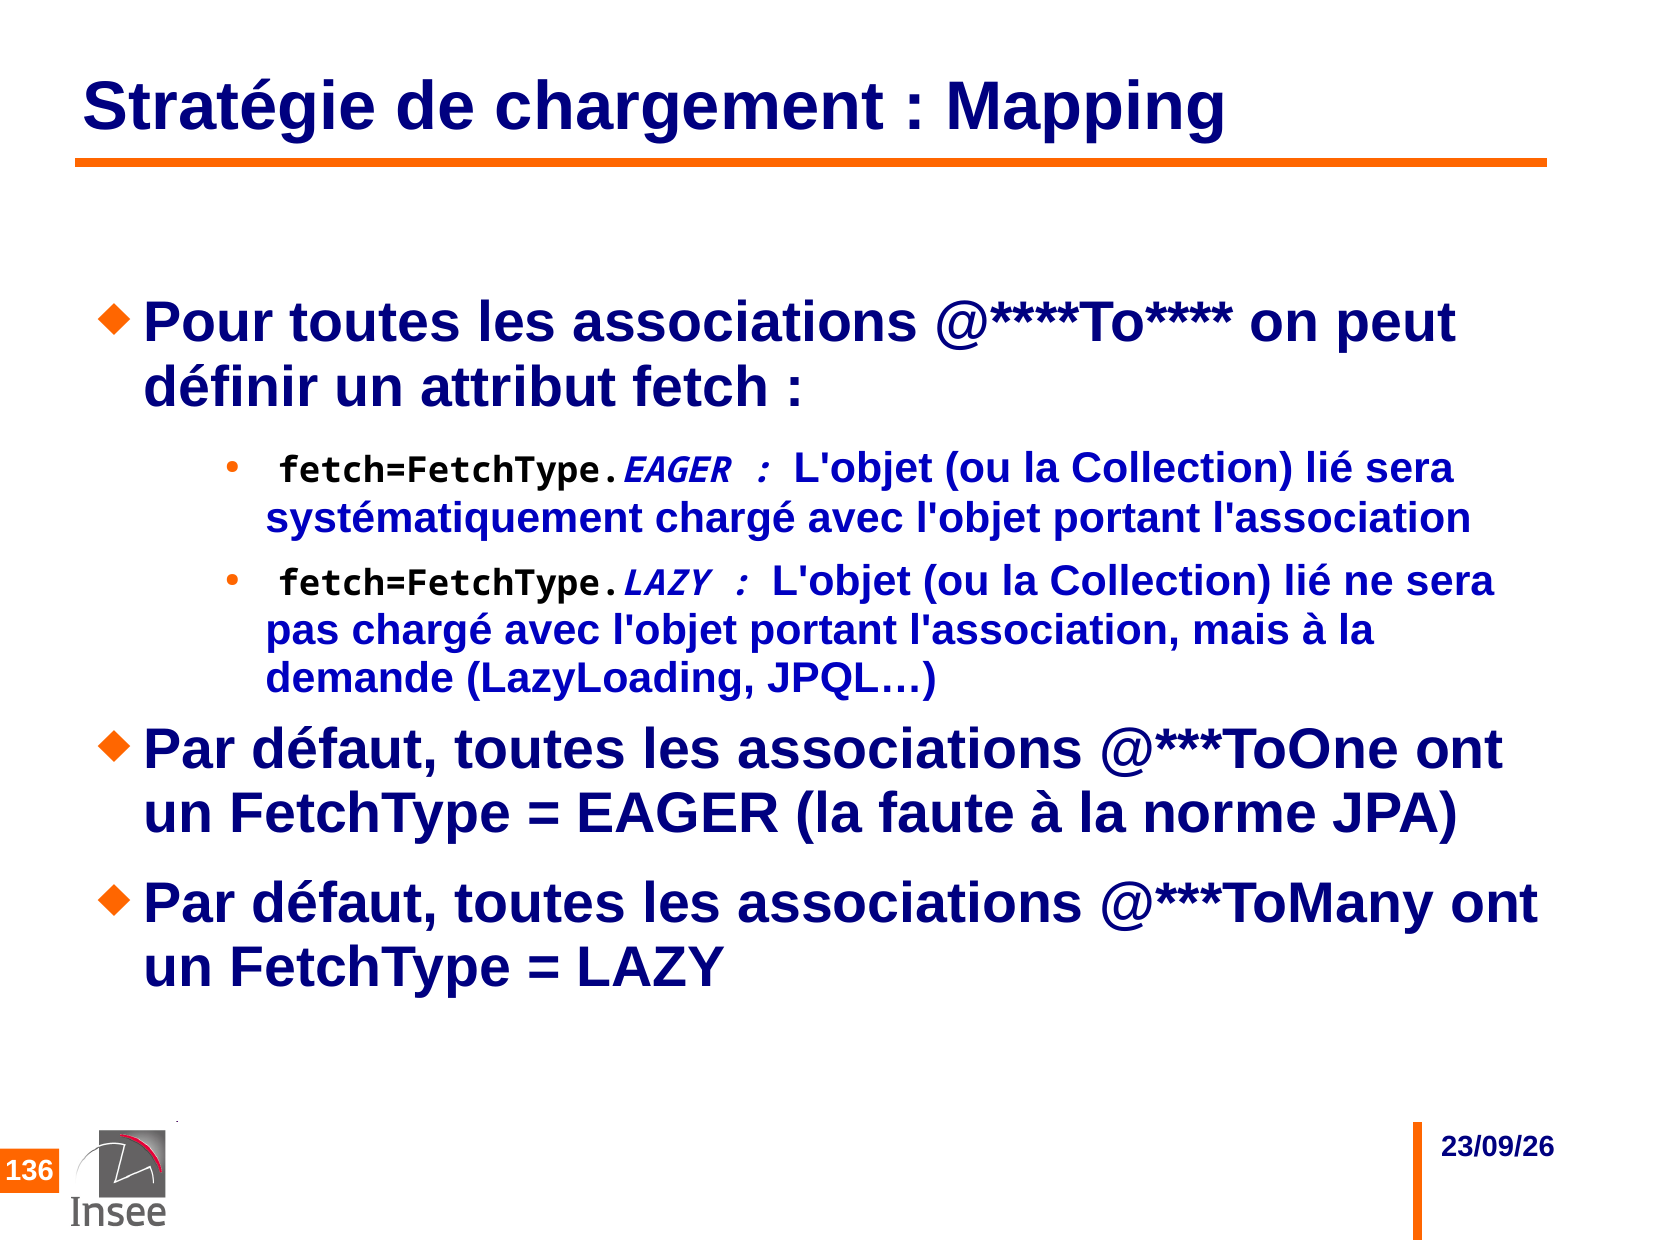

# Stratégie de chargement : Mapping
Pour toutes les associations @****To**** on peut définir un attribut fetch :
 fetch=FetchType.EAGER : L'objet (ou la Collection) lié sera systématiquement chargé avec l'objet portant l'association
 fetch=FetchType.LAZY : L'objet (ou la Collection) lié ne sera pas chargé avec l'objet portant l'association, mais à la demande (LazyLoading, JPQL…)
Par défaut, toutes les associations @***ToOne ont un FetchType = EAGER (la faute à la norme JPA)
Par défaut, toutes les associations @***ToMany ont un FetchType = LAZY
136